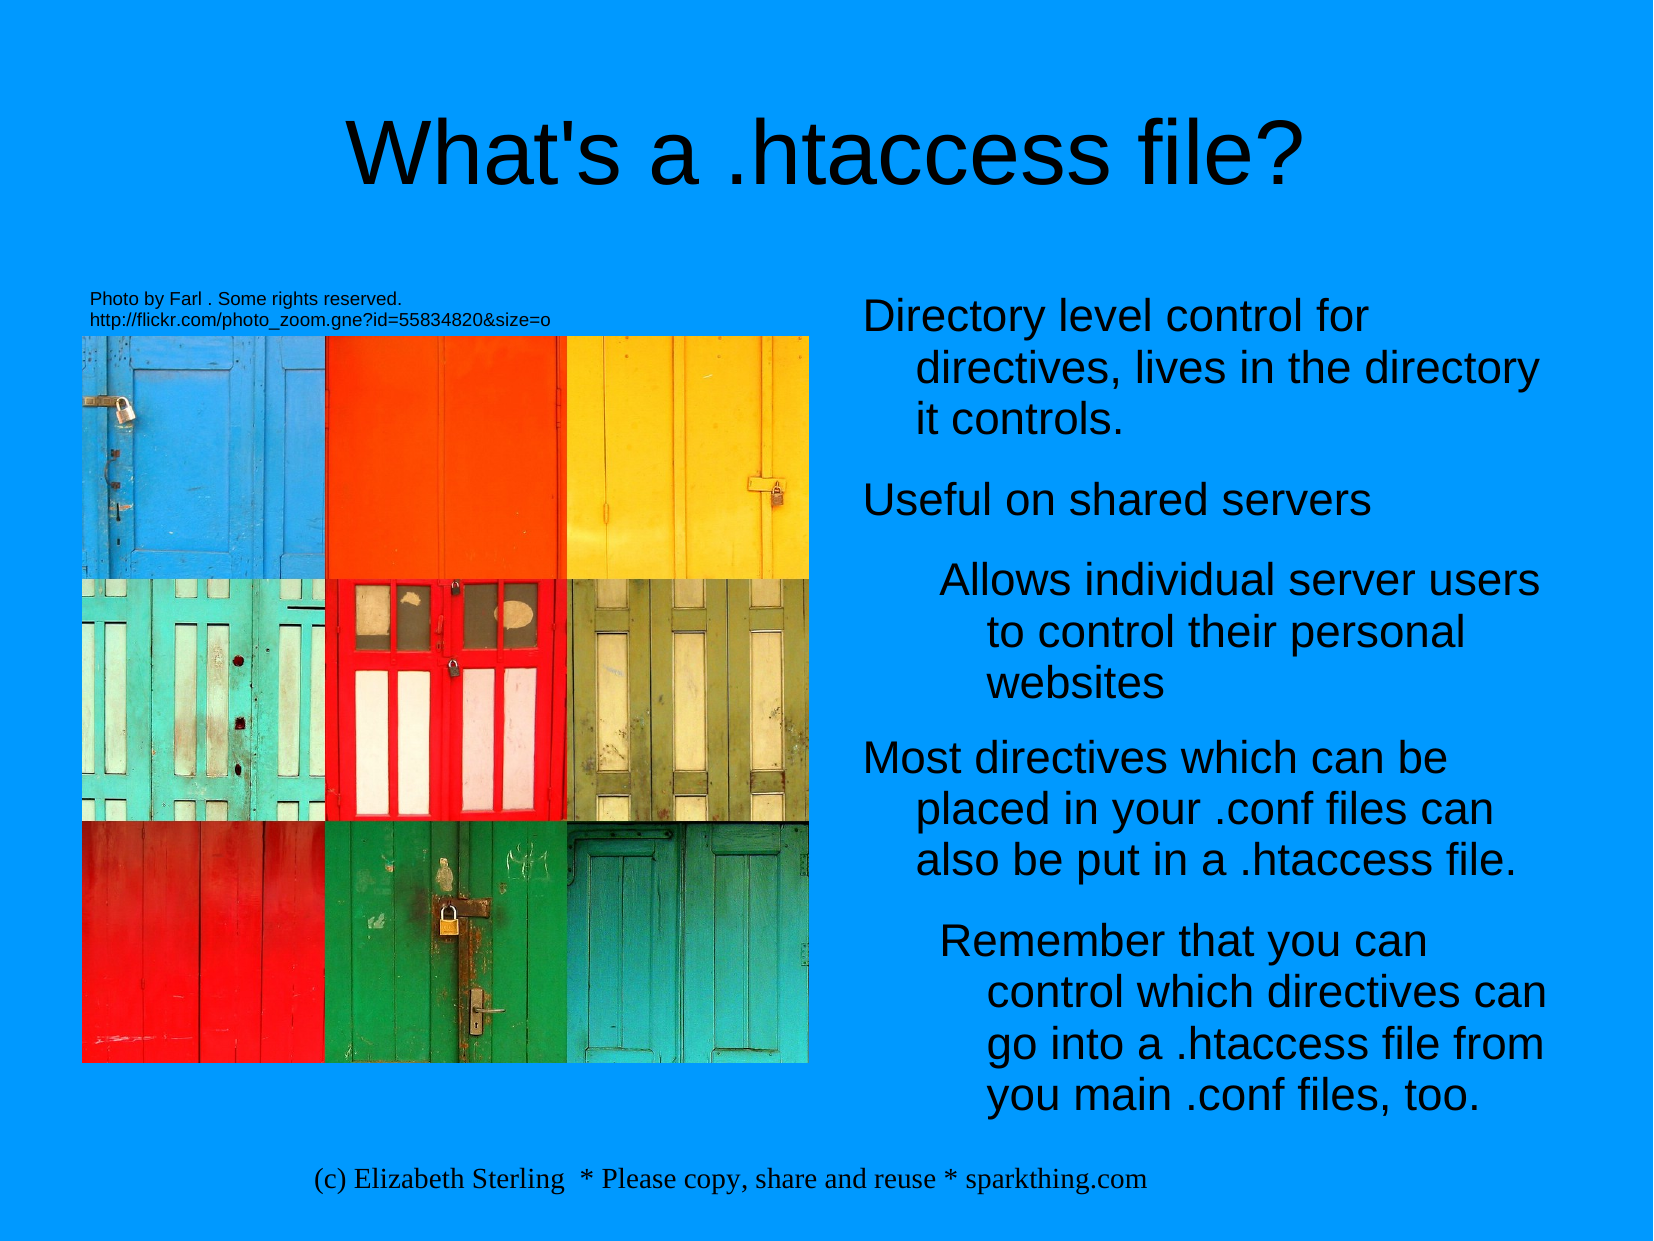

# What's a .htaccess file?
Photo by Farl . Some rights reserved.
http://flickr.com/photo_zoom.gne?id=55834820&size=o
Directory level control for directives, lives in the directory it controls.
Useful on shared servers
Allows individual server users to control their personal websites
Most directives which can be placed in your .conf files can also be put in a .htaccess file.
Remember that you can control which directives can go into a .htaccess file from you main .conf files, too.
(c) Elizabeth Sterling * Please copy, share and reuse * sparkthing.com